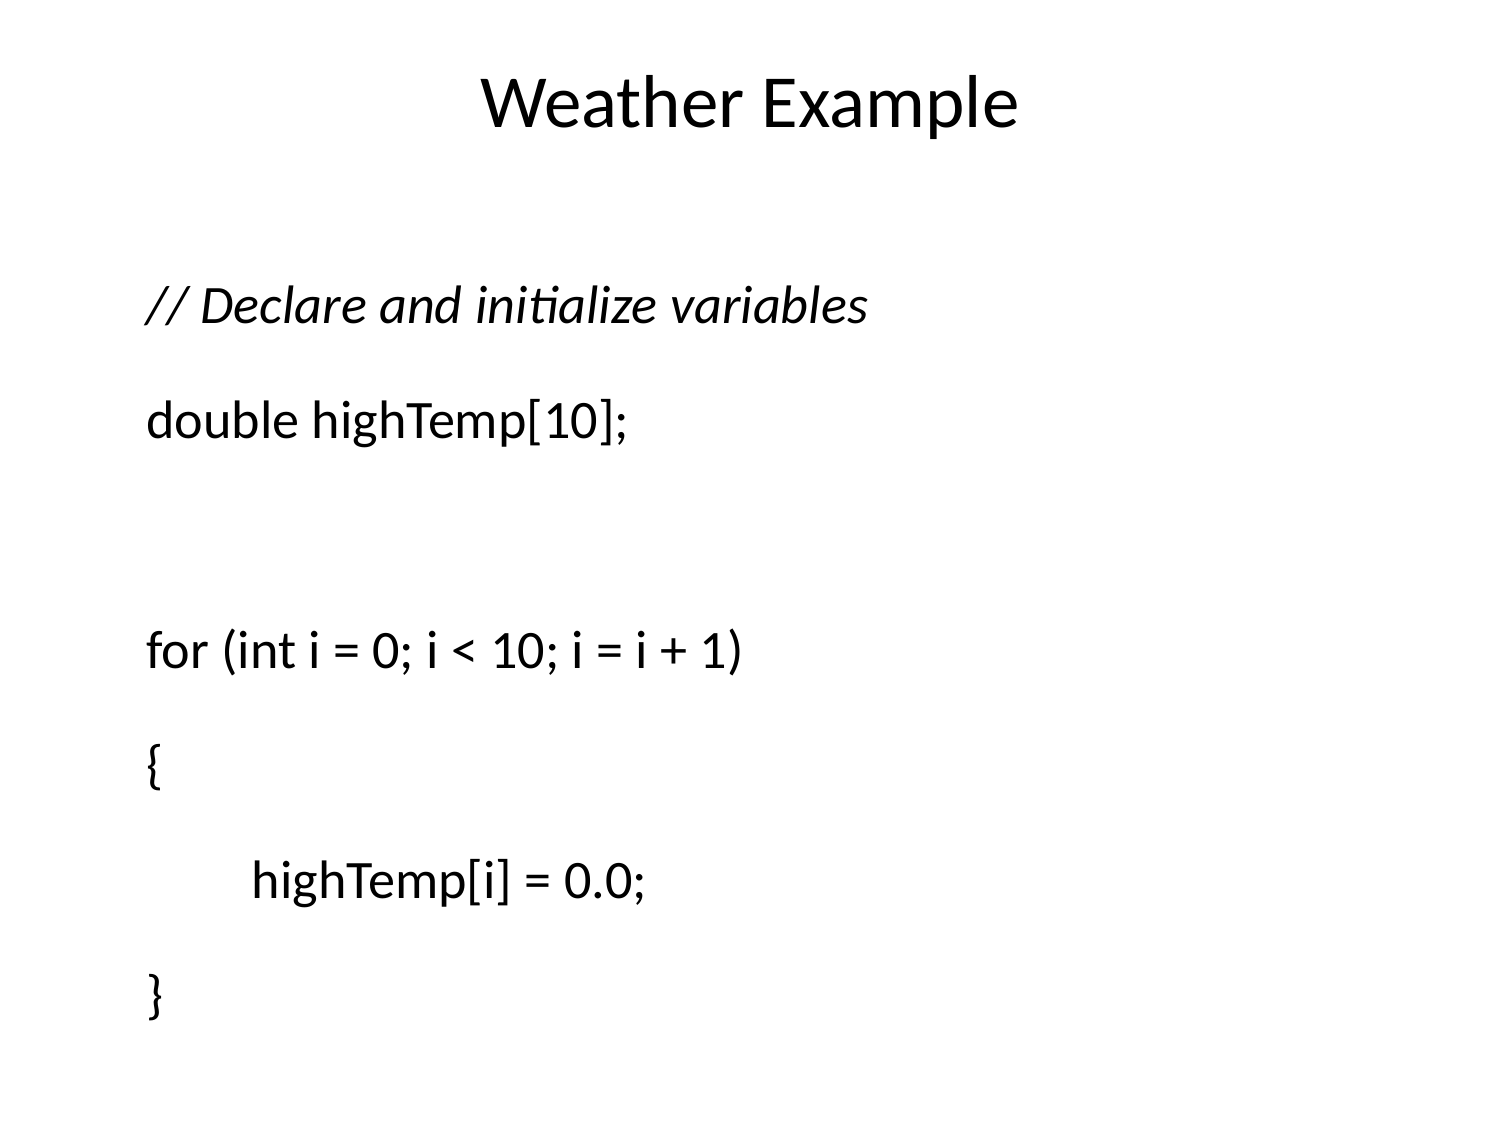

# Weather Example
	// Declare and initialize variables
	double highTemp[10];
	for (int i = 0; i < 10; i = i + 1)
	{
		 highTemp[i] = 0.0;
	}